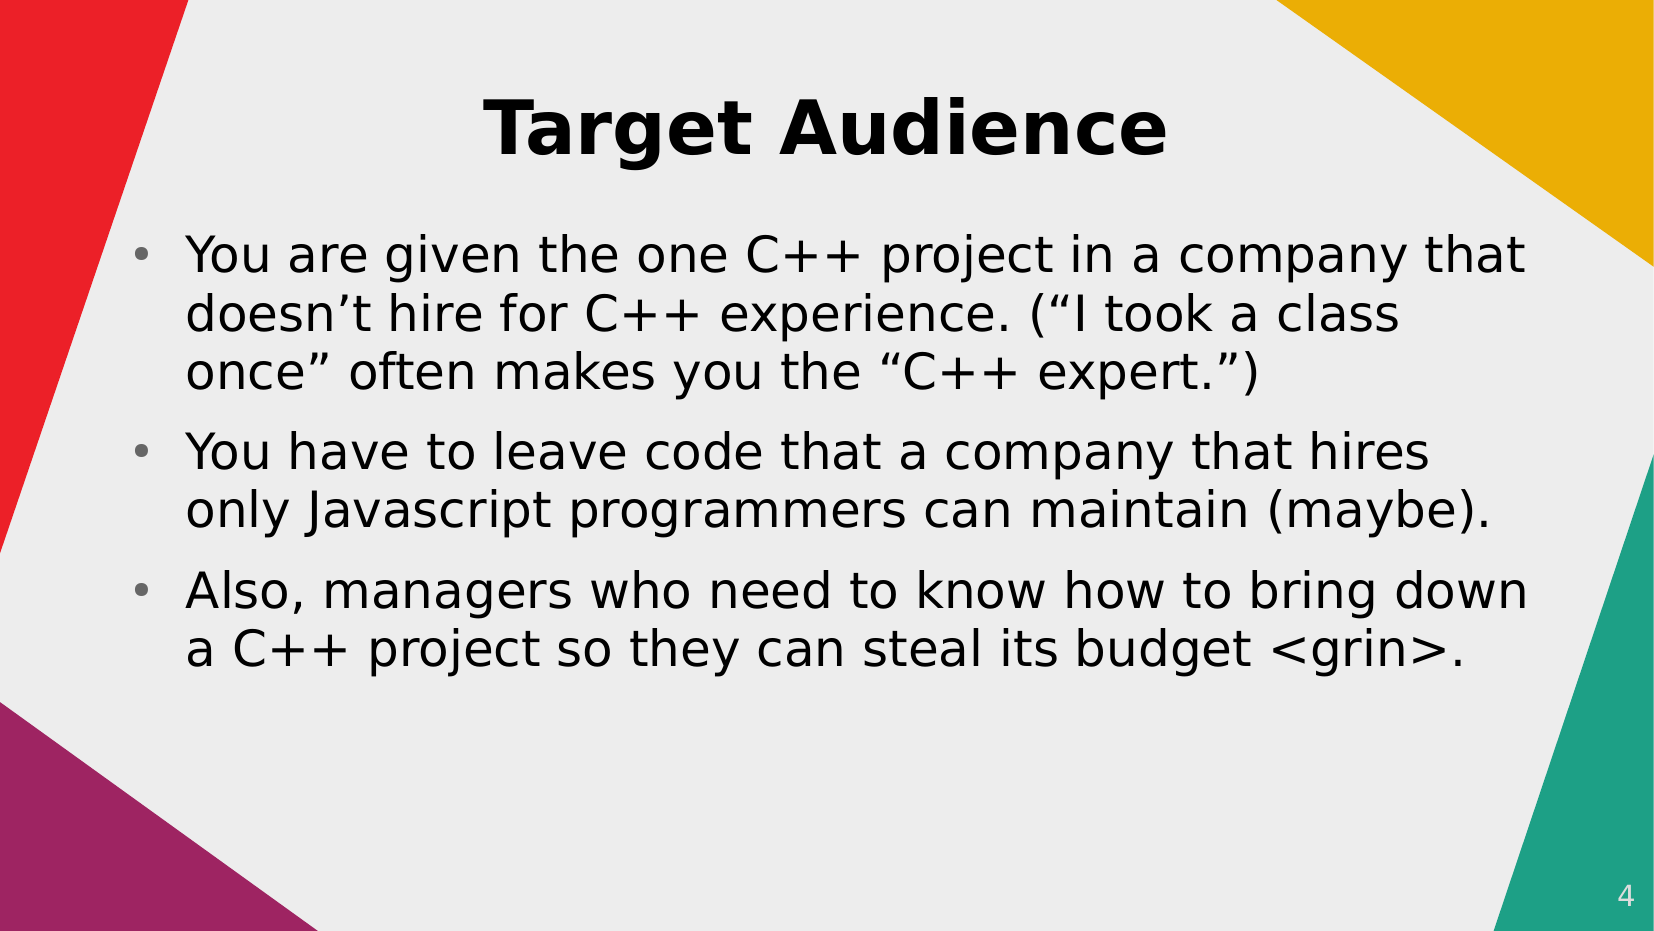

# Target Audience
You are given the one C++ project in a company that doesn’t hire for C++ experience. (“I took a class once” often makes you the “C++ expert.”)
You have to leave code that a company that hires only Javascript programmers can maintain (maybe).
Also, managers who need to know how to bring down a C++ project so they can steal its budget <grin>.
4